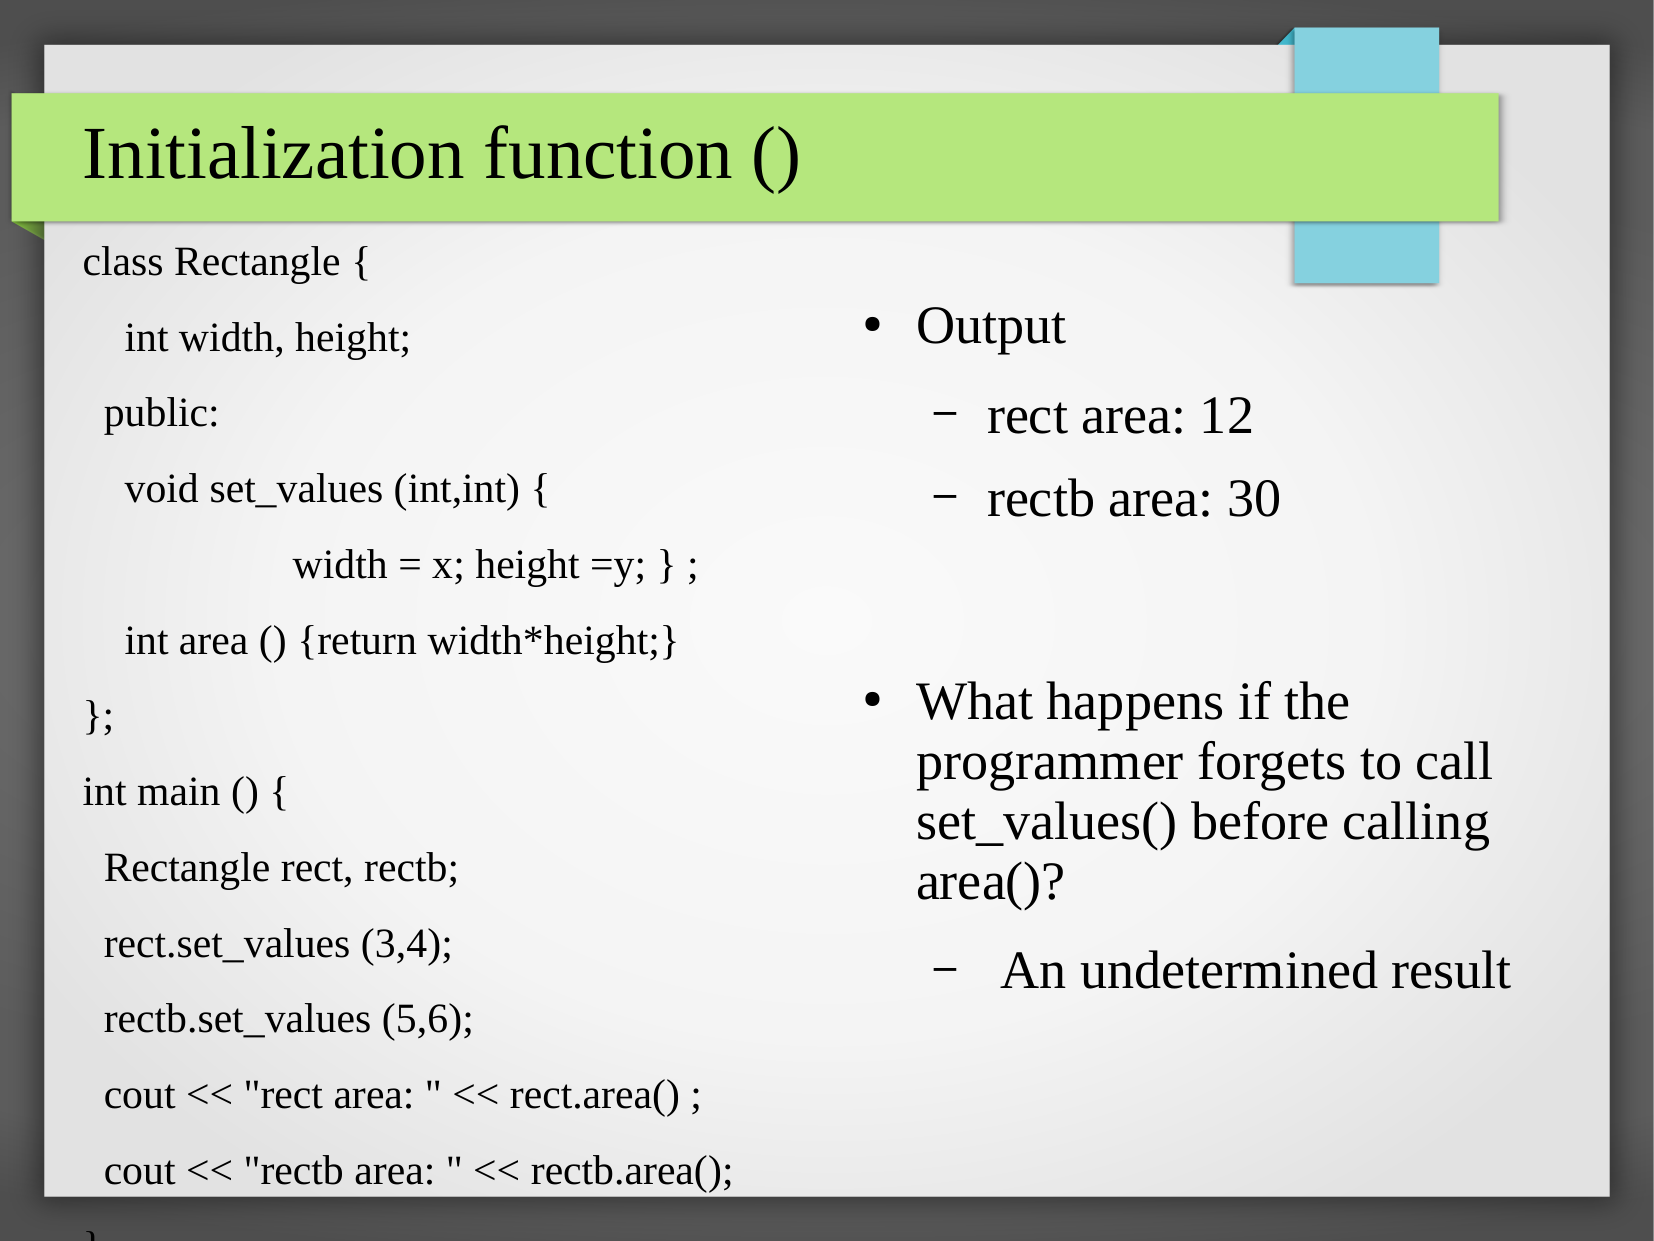

# Initialization function ()
class Rectangle {
 int width, height;
 public:
 void set_values (int,int) {
 width = x; height =y; } ;
 int area () {return width*height;}
};
int main () {
 Rectangle rect, rectb;
 rect.set_values (3,4);
 rectb.set_values (5,6);
 cout << "rect area: " << rect.area() ;
 cout << "rectb area: " << rectb.area();
}
Output
rect area: 12
rectb area: 30
What happens if the programmer forgets to call set_values() before calling area()?
 An undetermined result